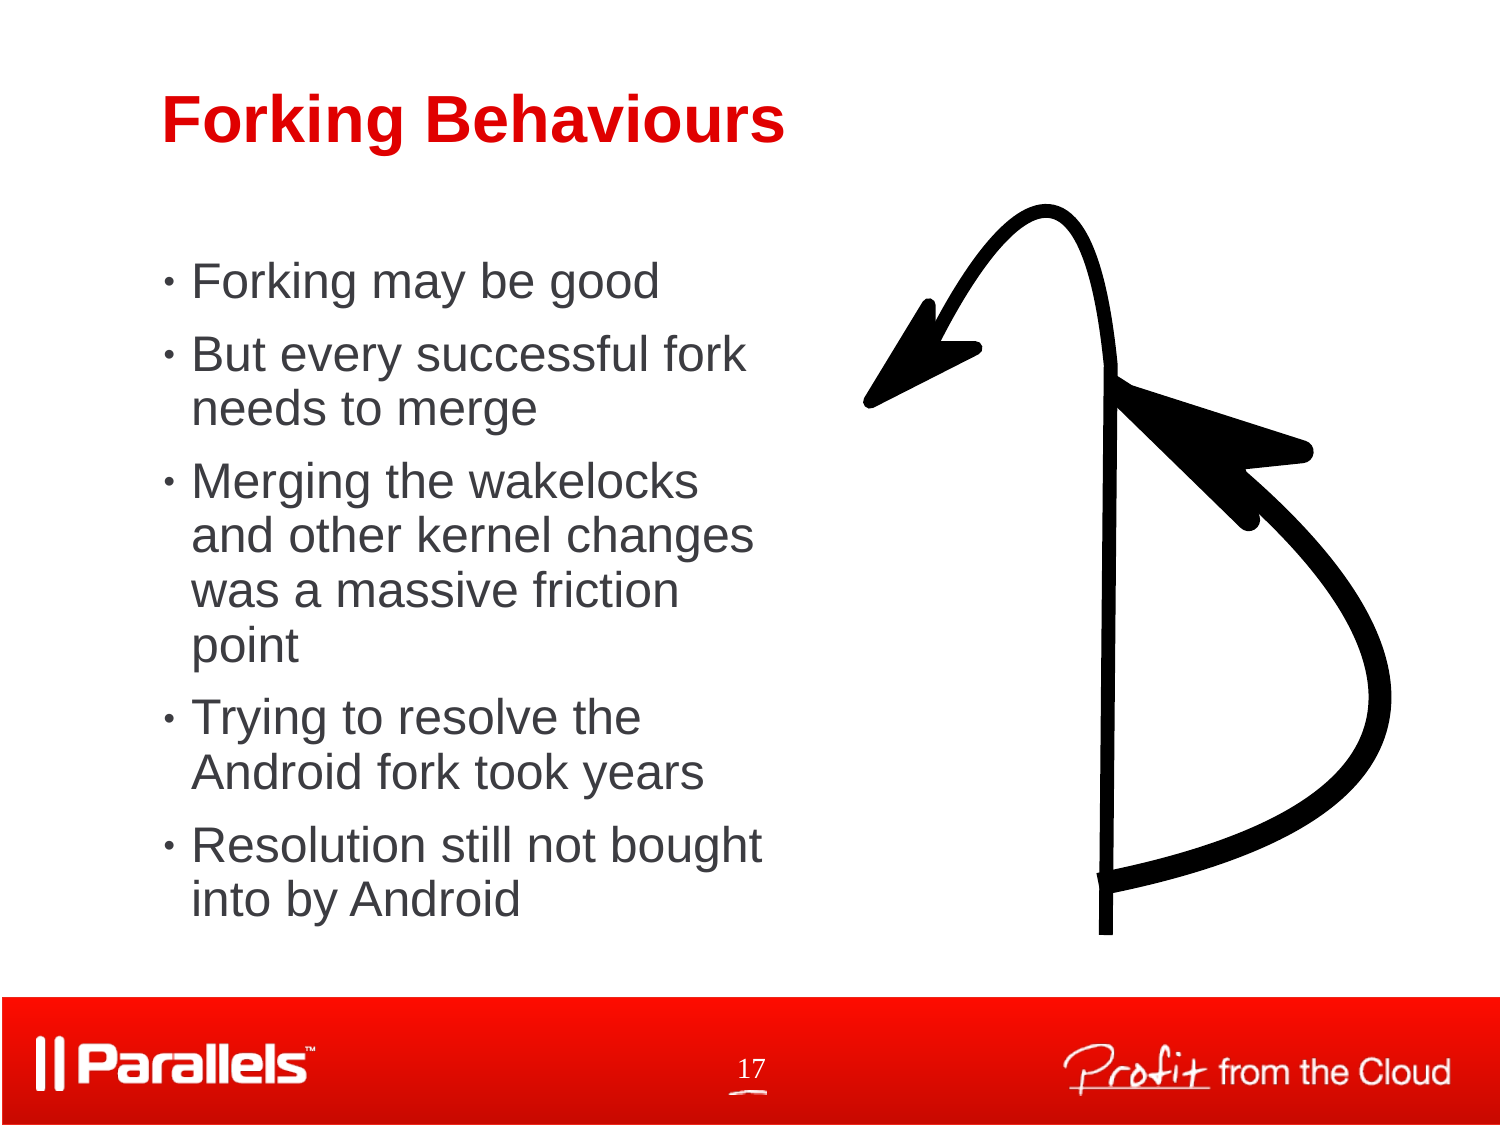

# Forking Behaviours
Forking may be good
But every successful fork needs to merge
Merging the wakelocks and other kernel changes was a massive friction point
Trying to resolve the Android fork took years
Resolution still not bought into by Android